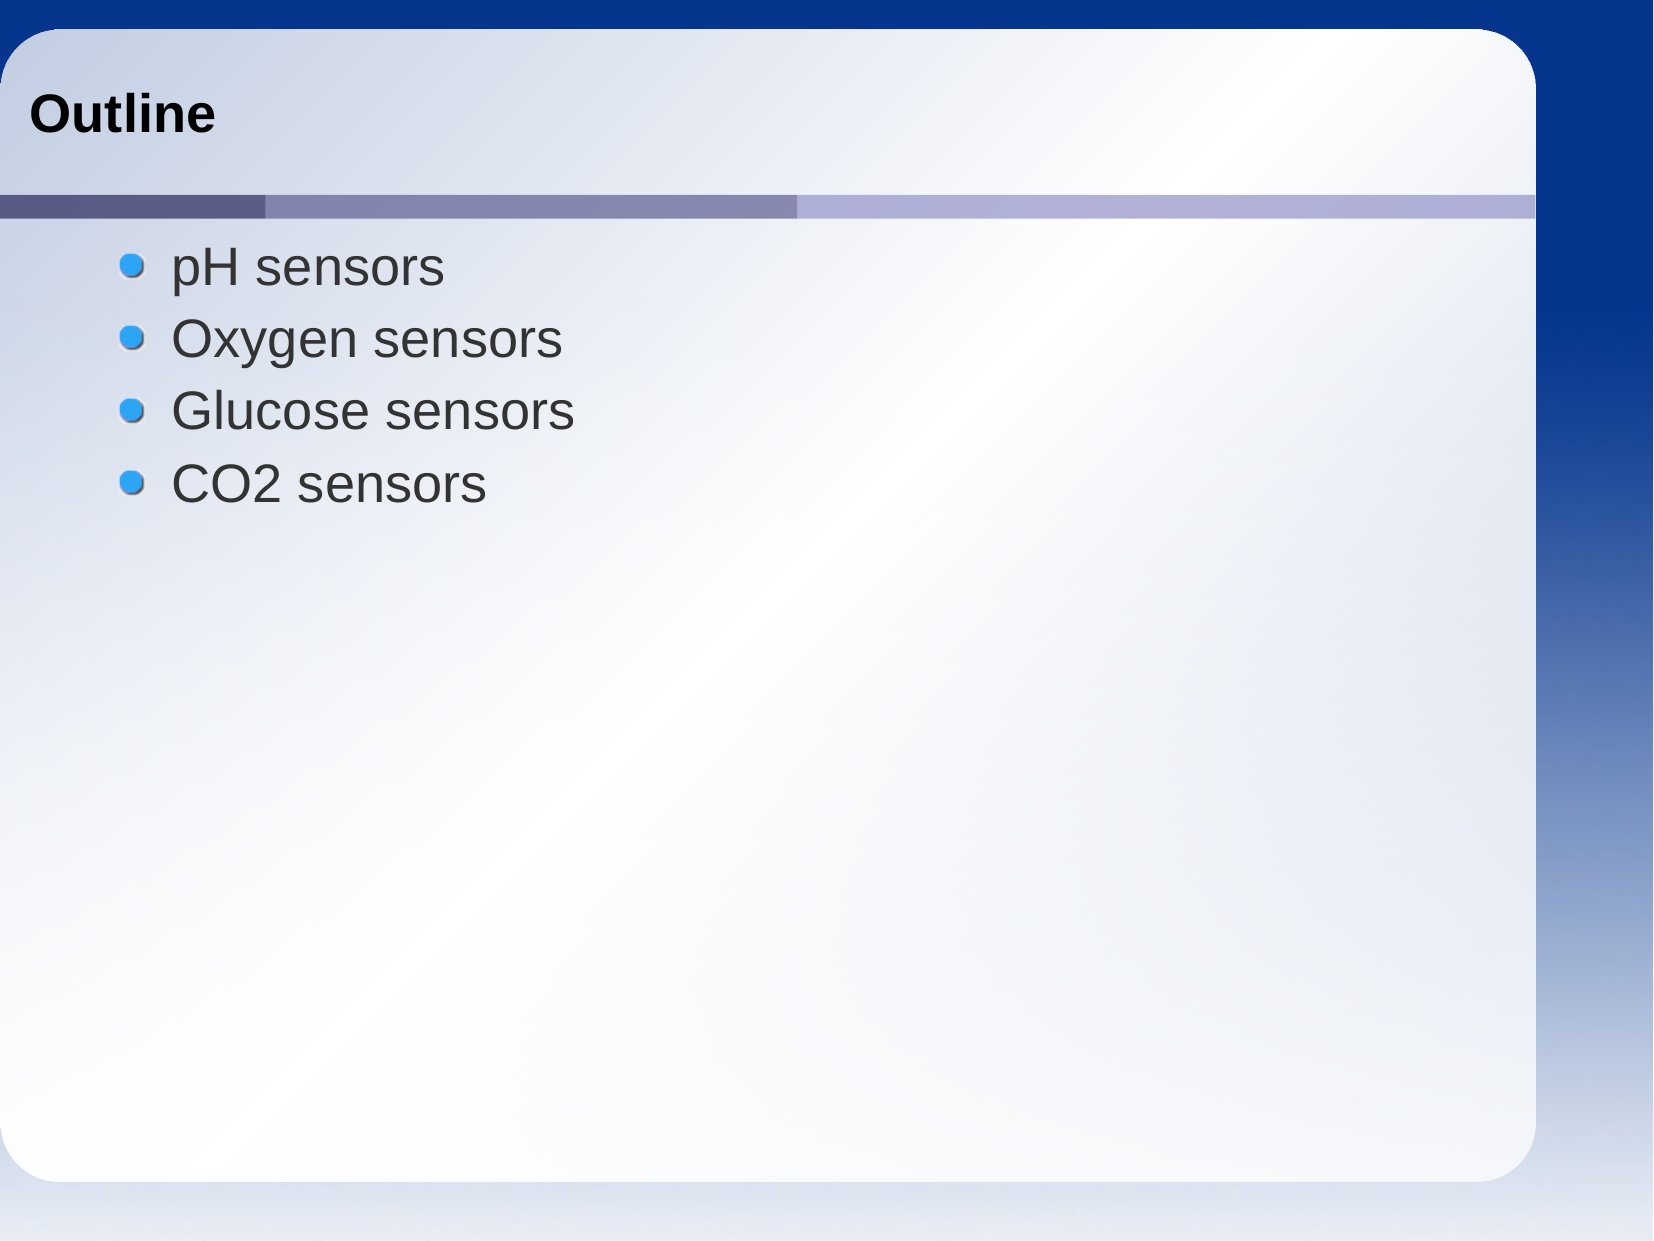

# Outline
pH sensors
Oxygen sensors
Glucose sensors
CO2 sensors